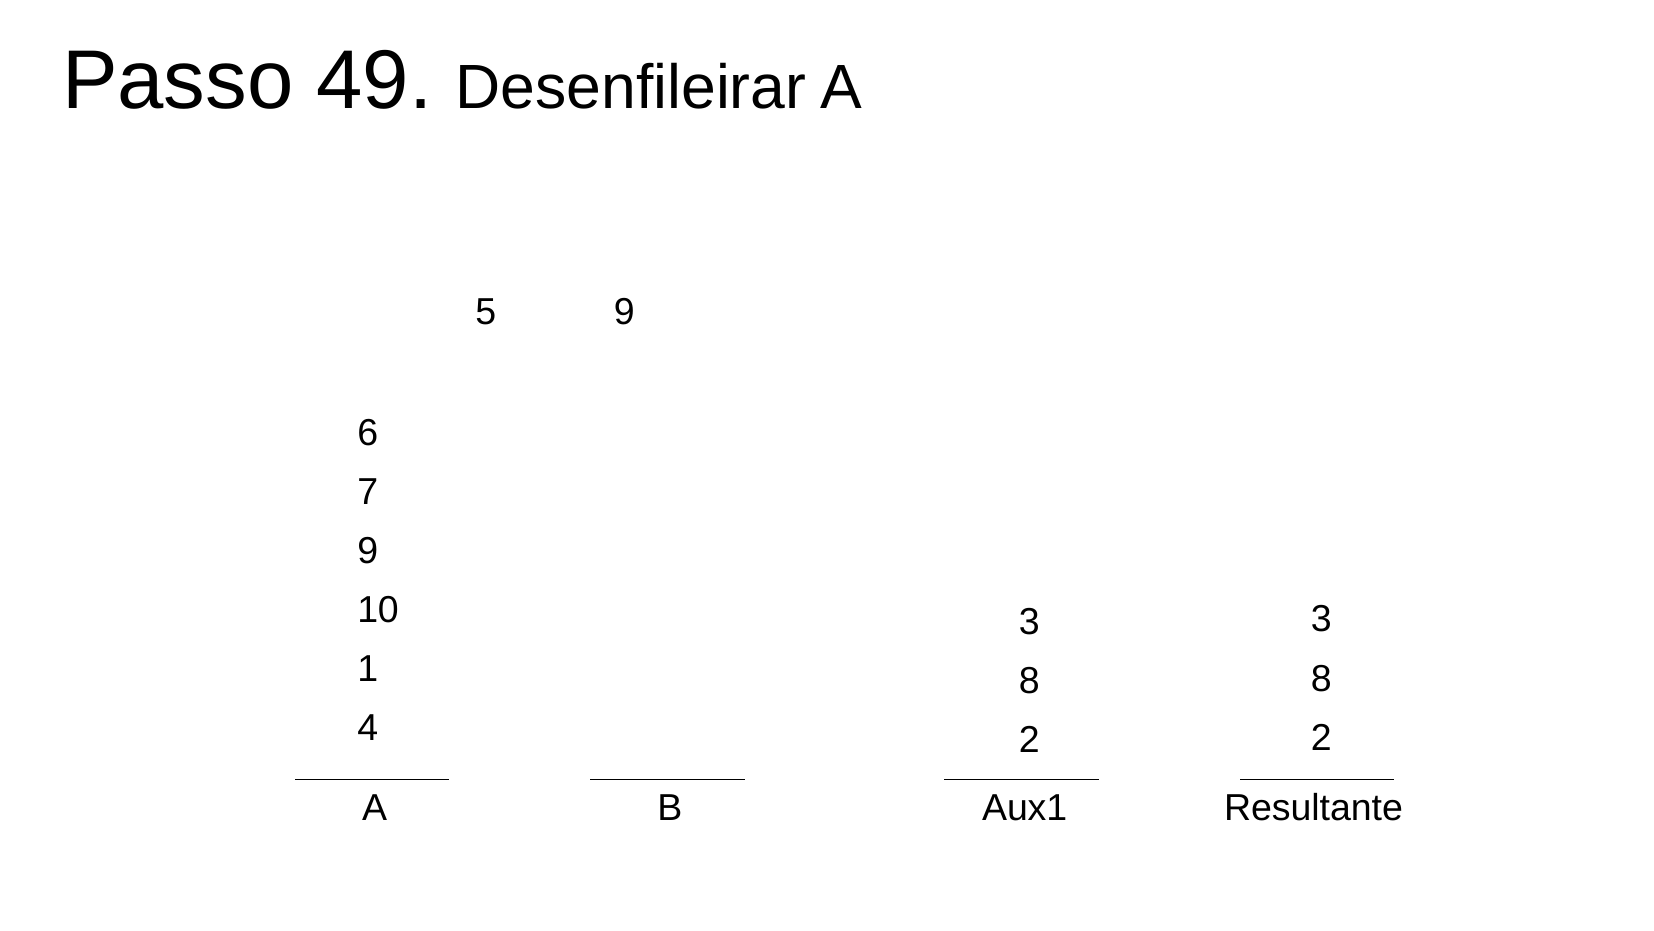

Passo 49. Desenfileirar A
5
9
6
7
9
10
3
3
1
8
8
4
2
2
A
B
Aux1
Resultante